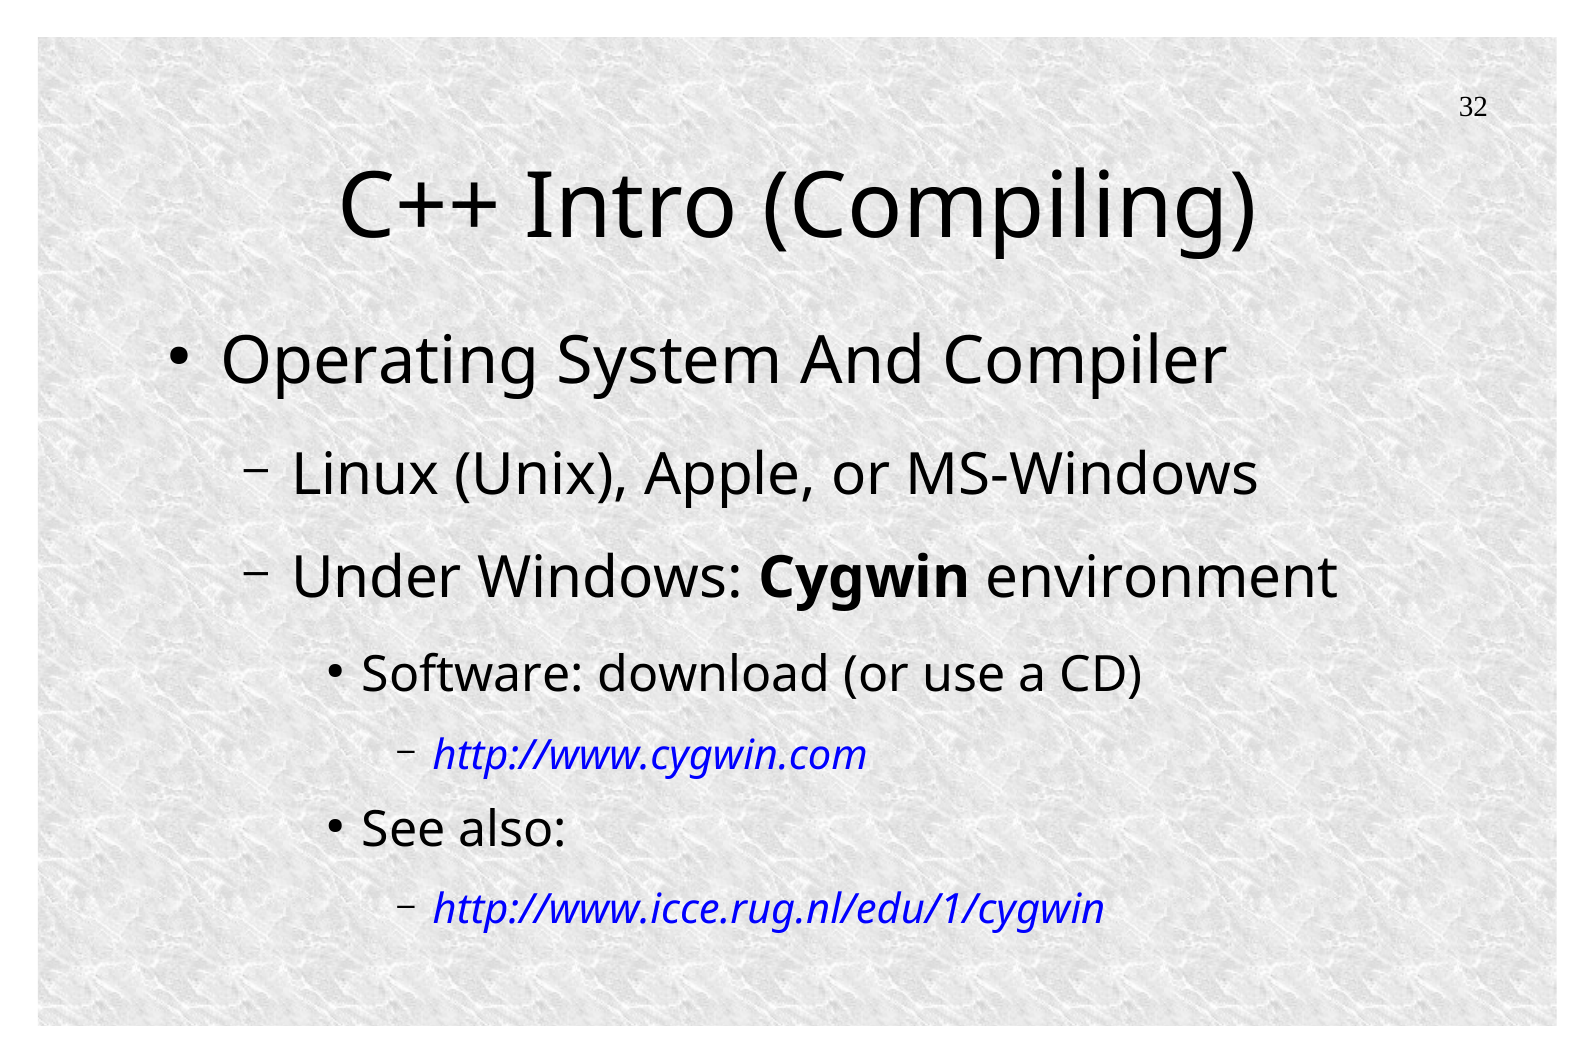

32
# C++ Intro (Compiling)
Operating System And Compiler
Linux (Unix), Apple, or MS-Windows
Under Windows: Cygwin environment
Software: download (or use a CD)
http://www.cygwin.com
See also:
http://www.icce.rug.nl/edu/1/cygwin